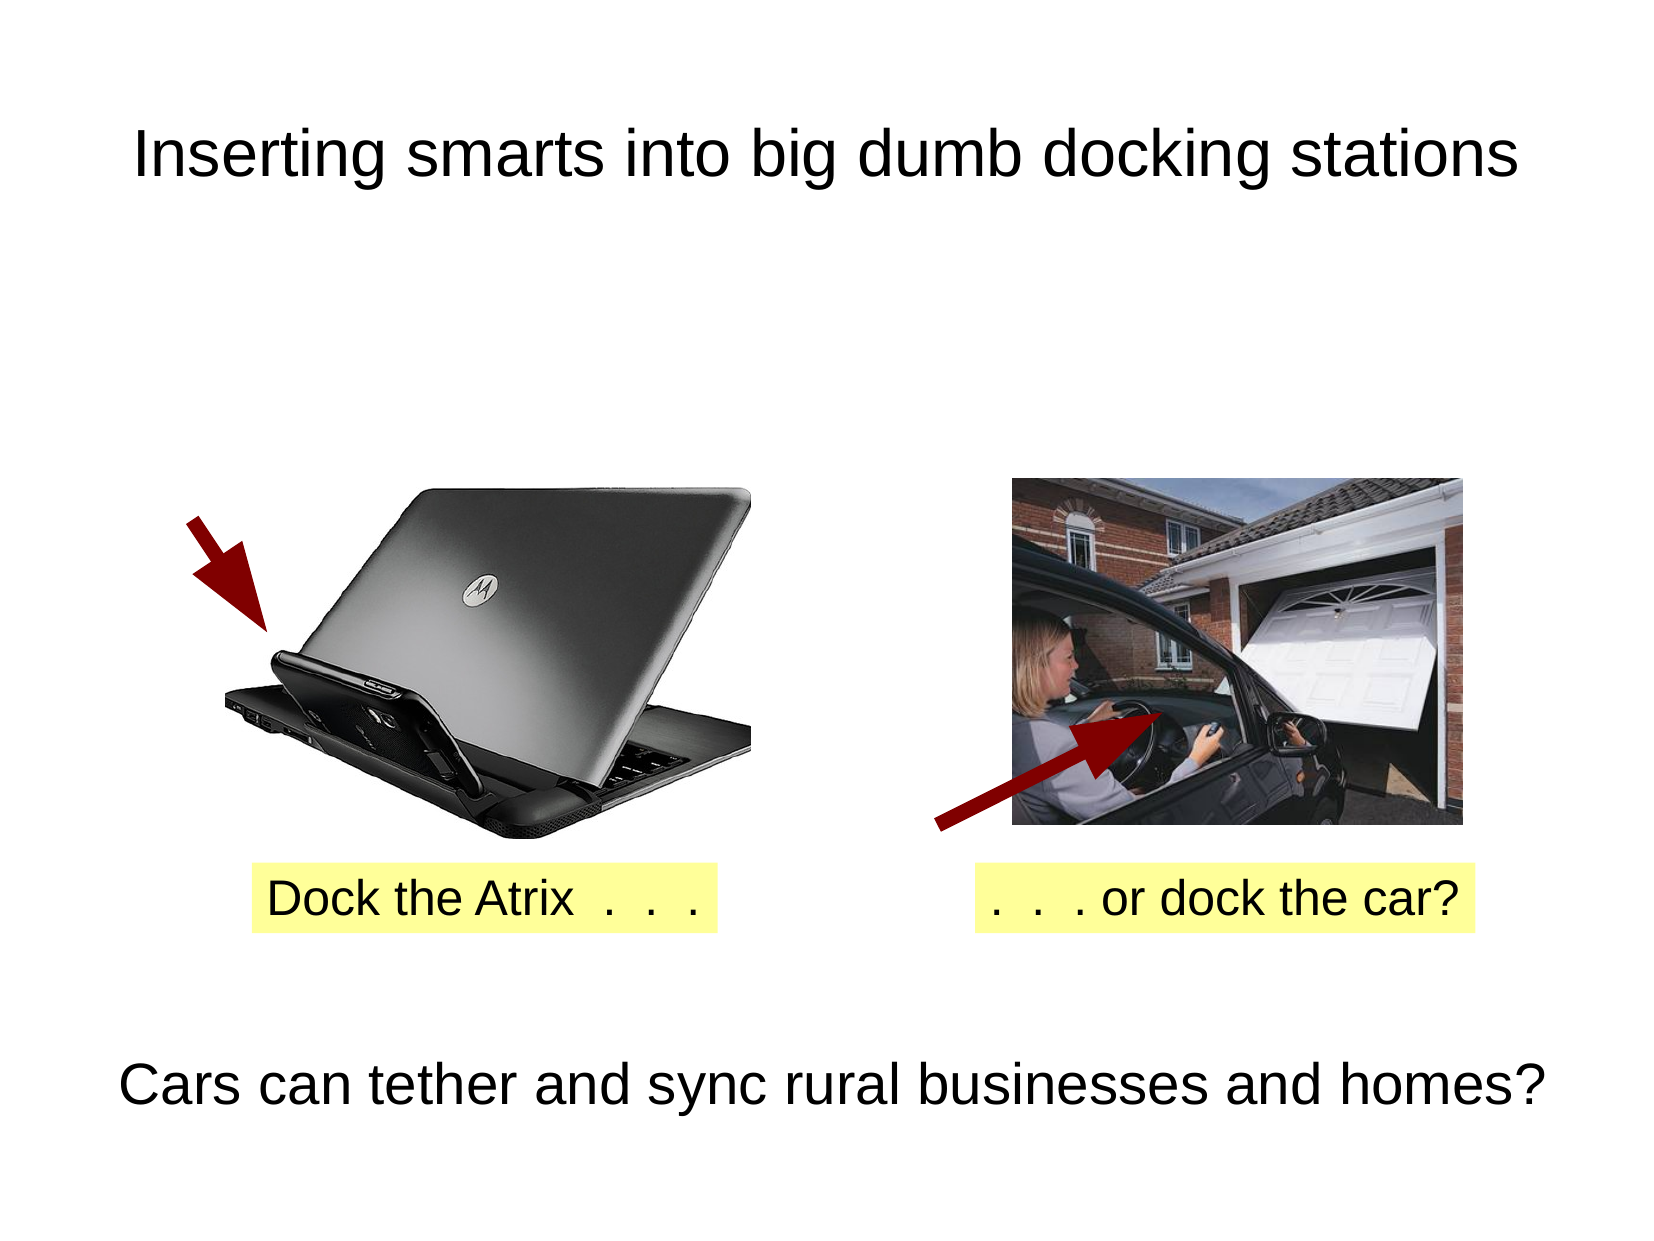

# Inserting smarts into big dumb docking stations
Dock the Atrix . . .
. . . or dock the car?
Cars can tether and sync rural businesses and homes?